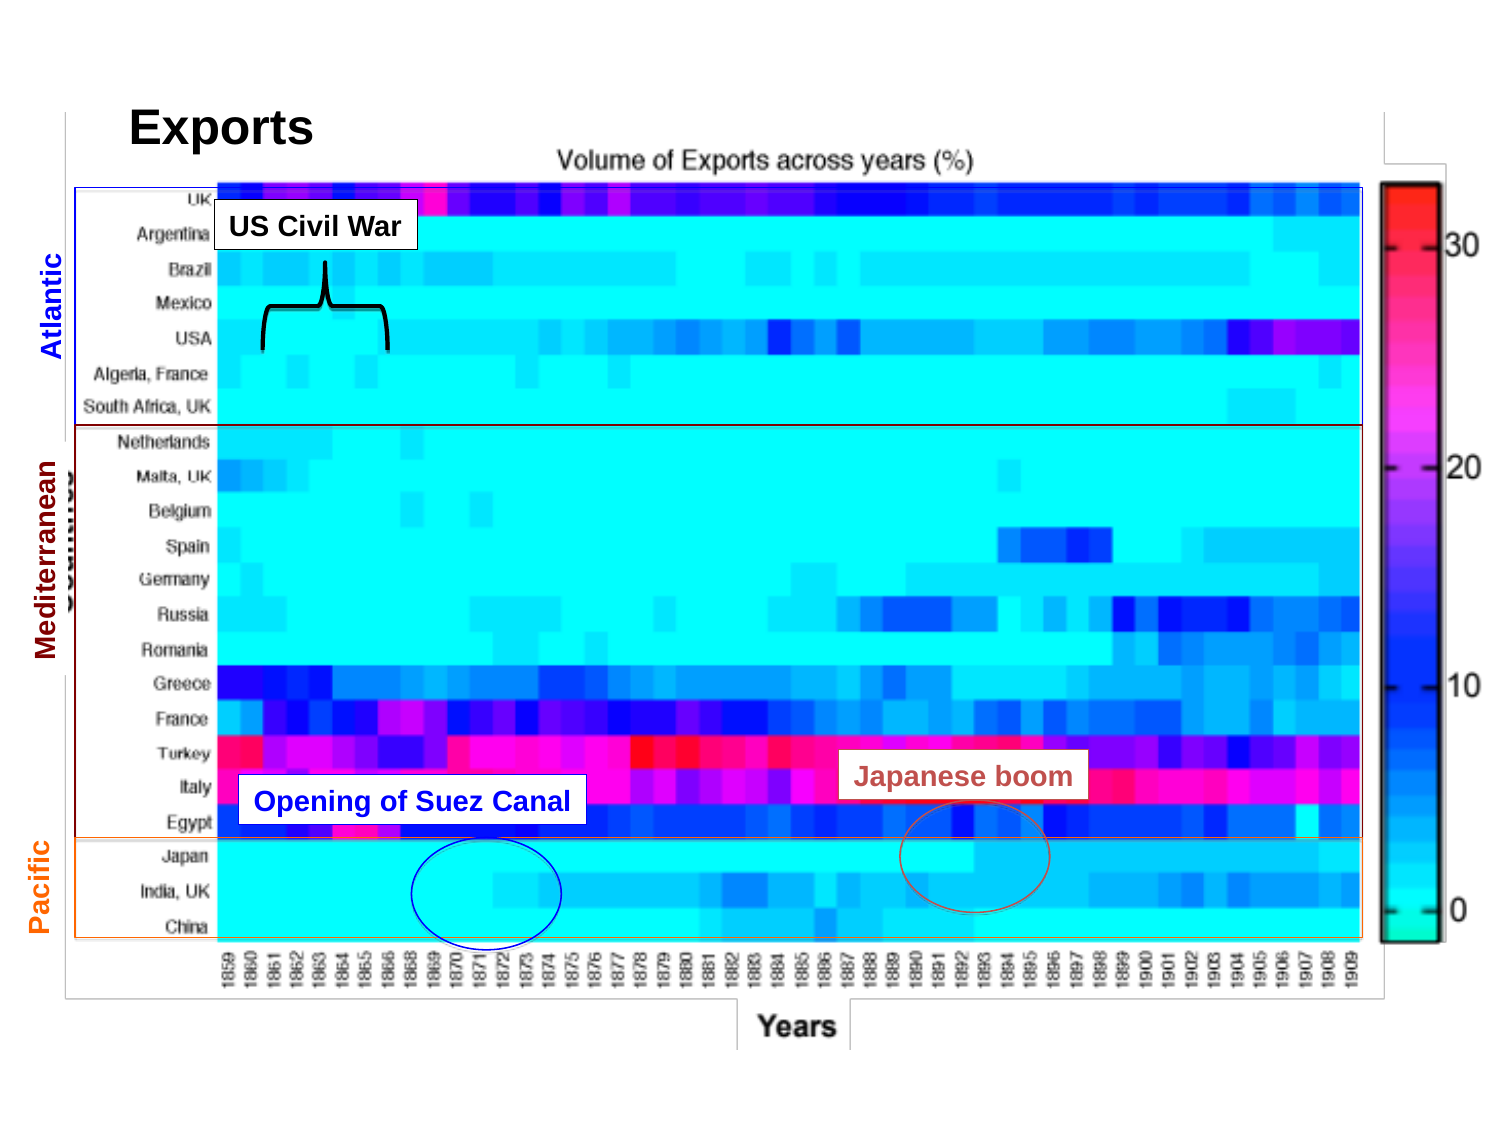

Exports
US Civil War
Atlantic
Mediterranean
Japanese boom
Opening of Suez Canal
Pacific